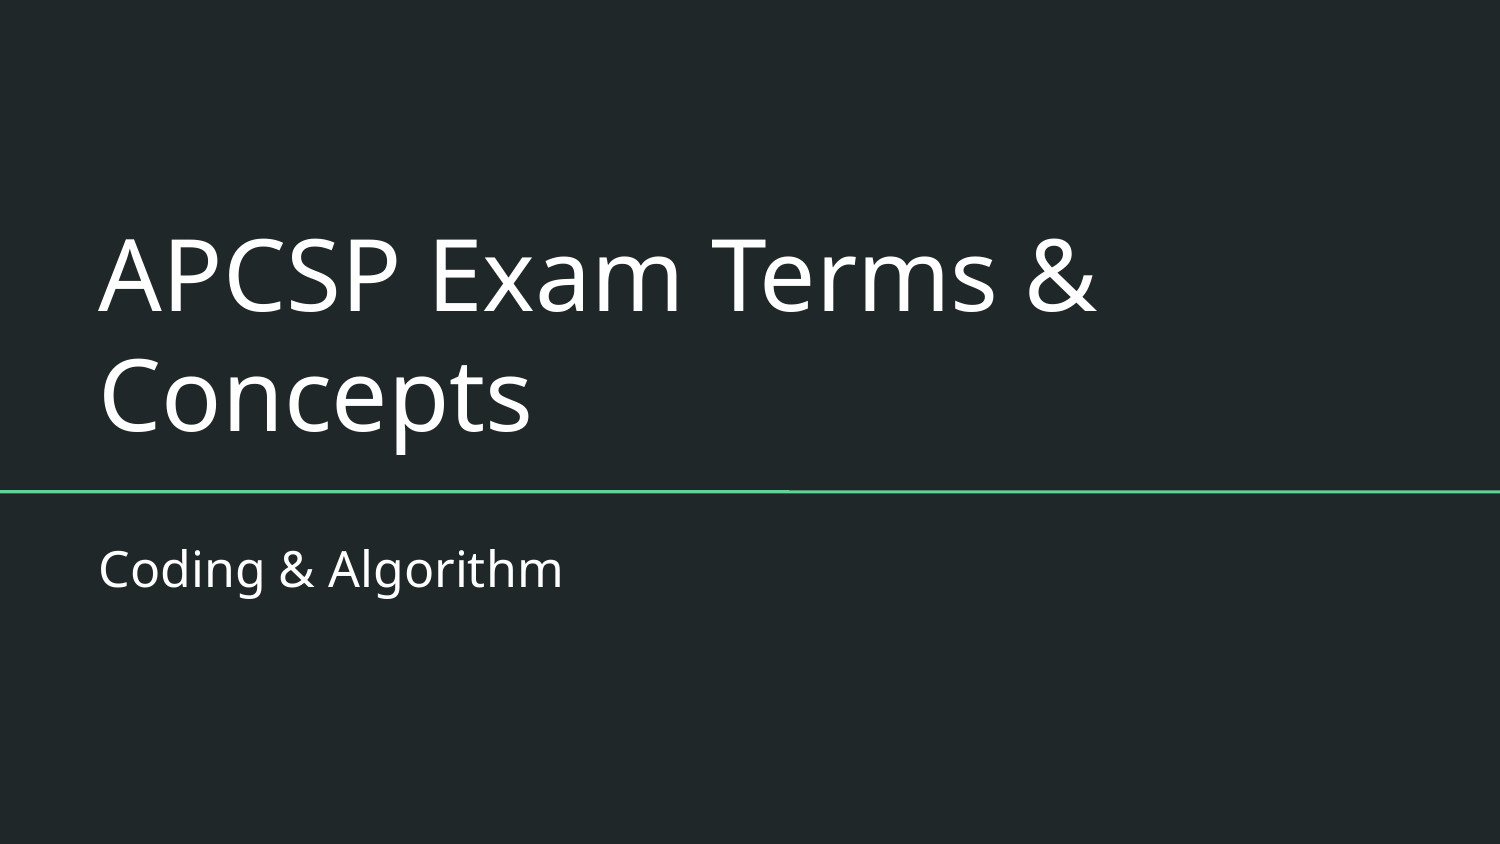

# APCSP Exam Terms & Concepts
Coding & Algorithm